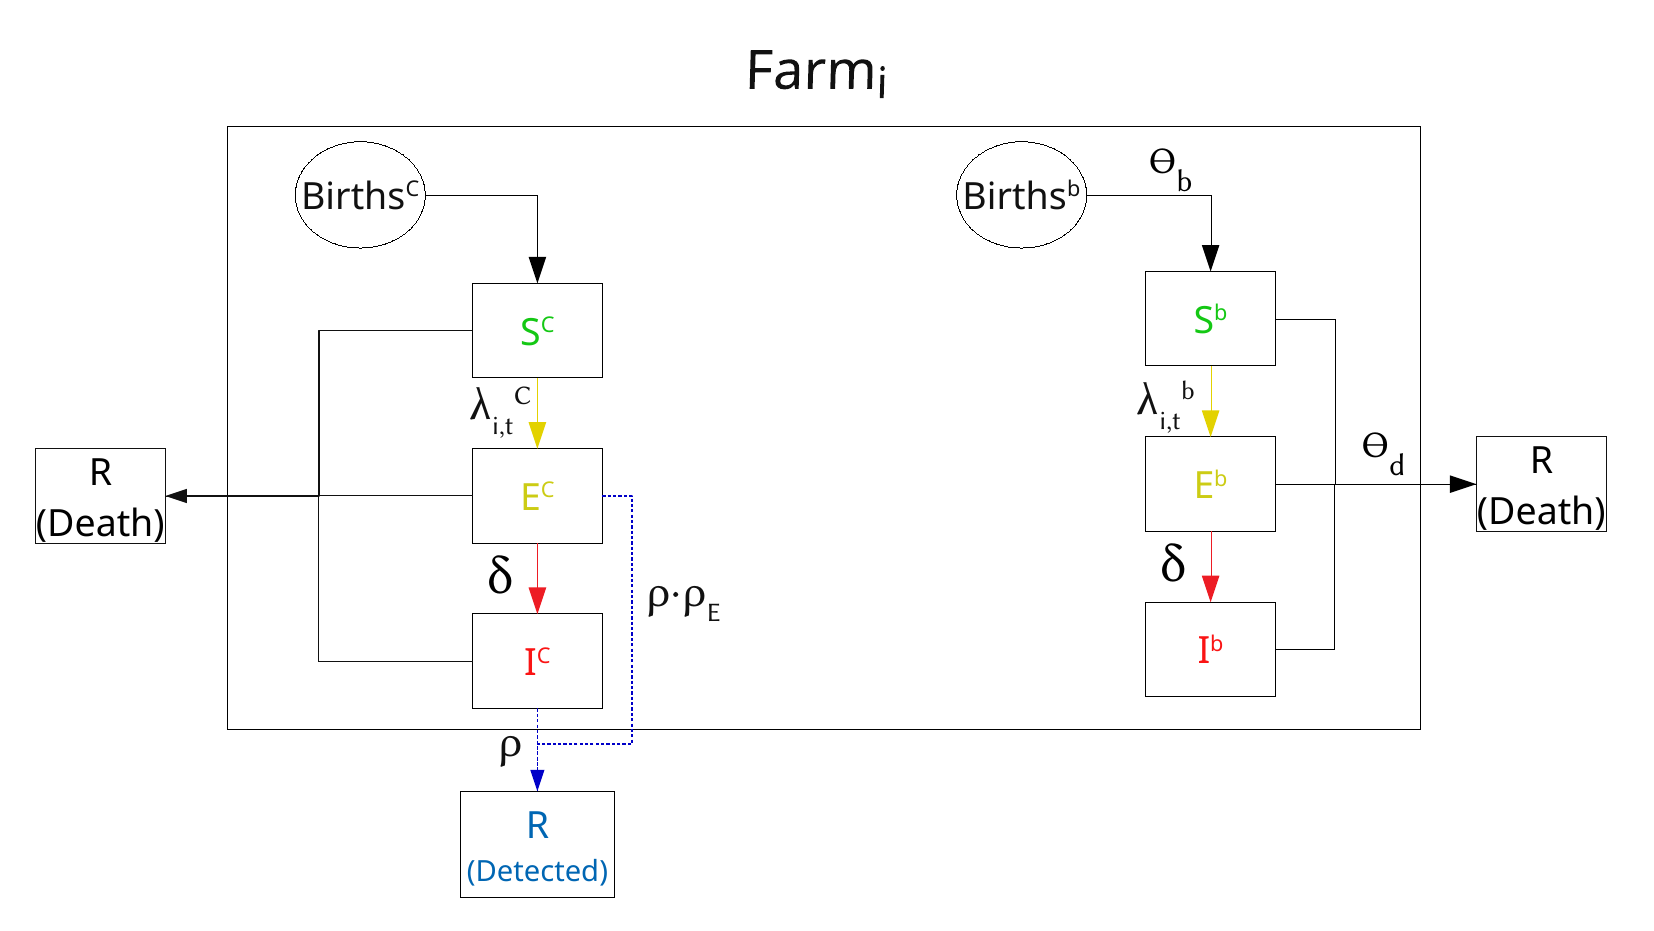

Farmi
ϴb
BirthsC
Birthsb
Sb
SC
λi,tb
λi,tC
ϴd
Eb
R
(Death)
EC
R
(Death)
δ
δ
ρ·ρE
Ib
IC
ρ
R
(Detected)